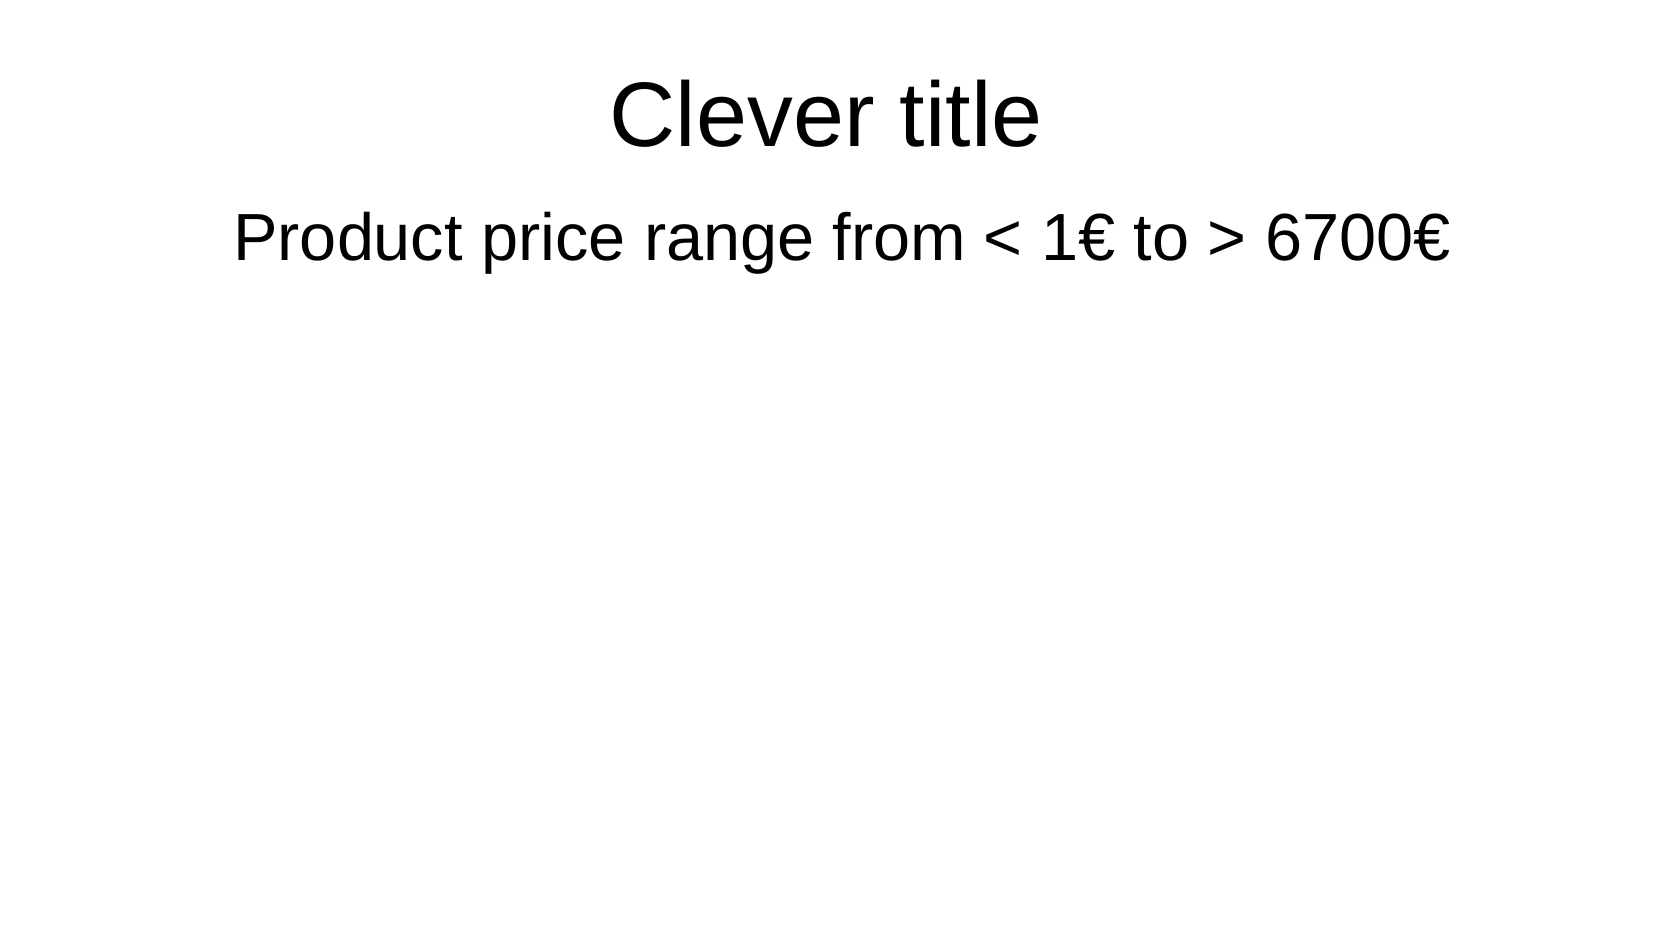

# Clever title
Product price range from < 1€ to > 6700€